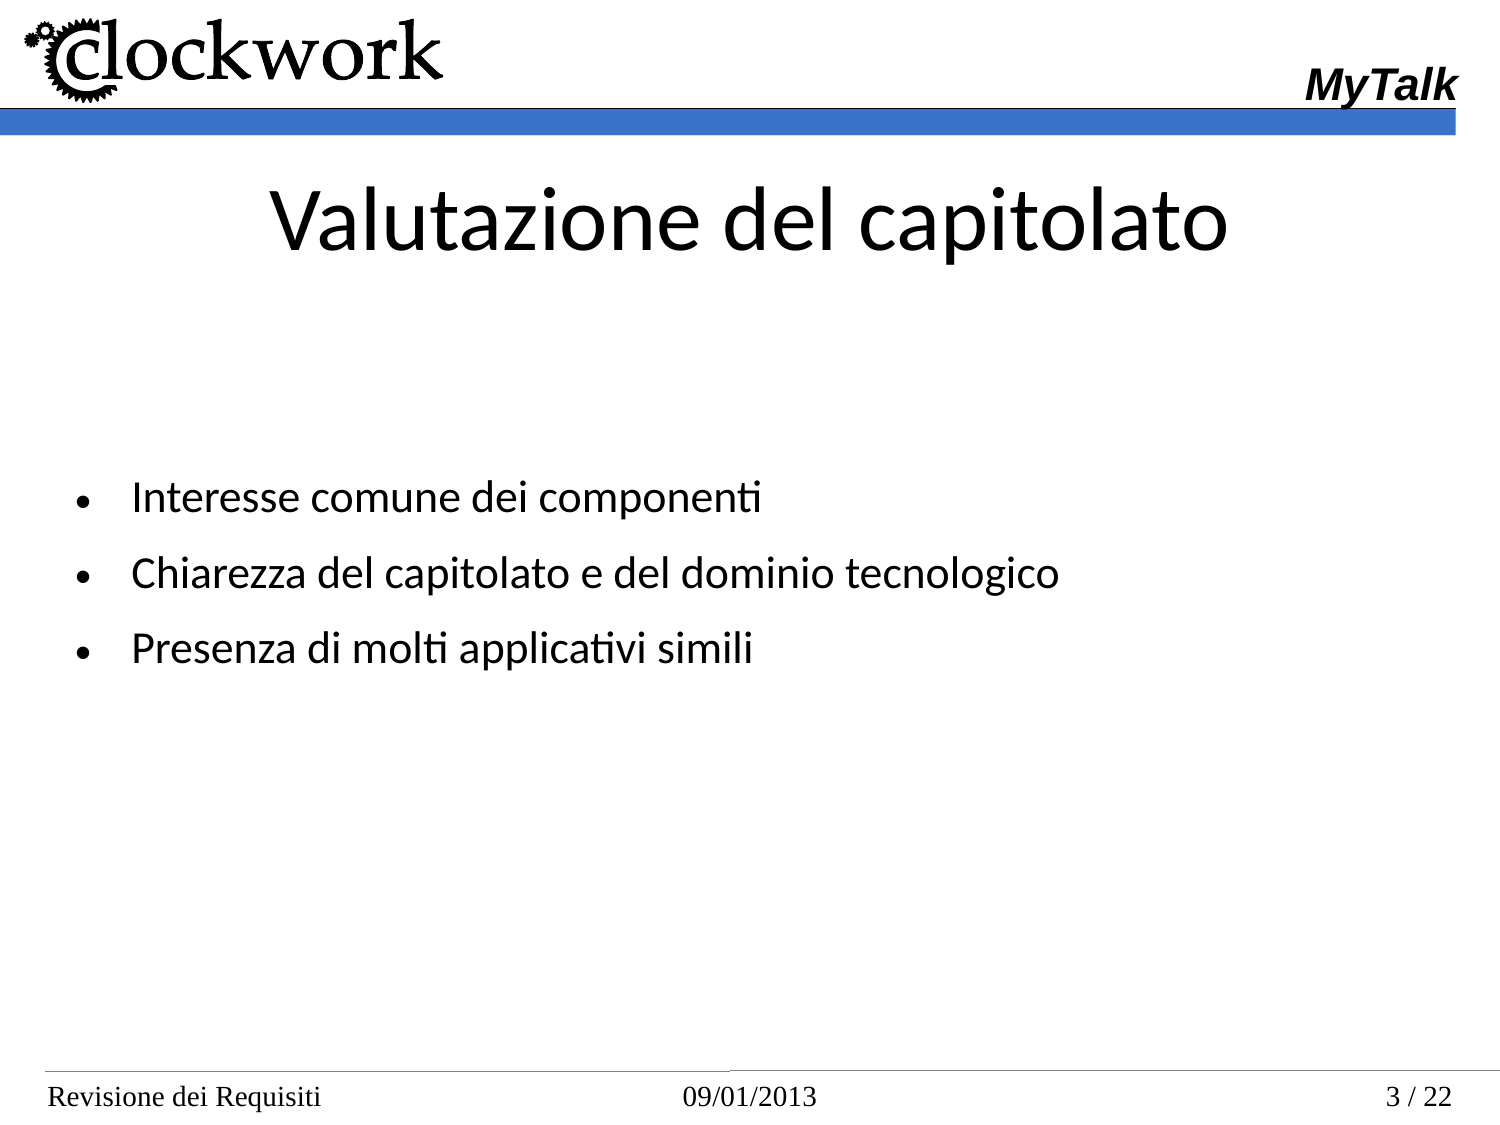

# Valutazione del capitolato
Interesse comune dei componenti
Chiarezza del capitolato e del dominio tecnologico
Presenza di molti applicativi simili
Revisione dei Requisiti
09/01/2013
3